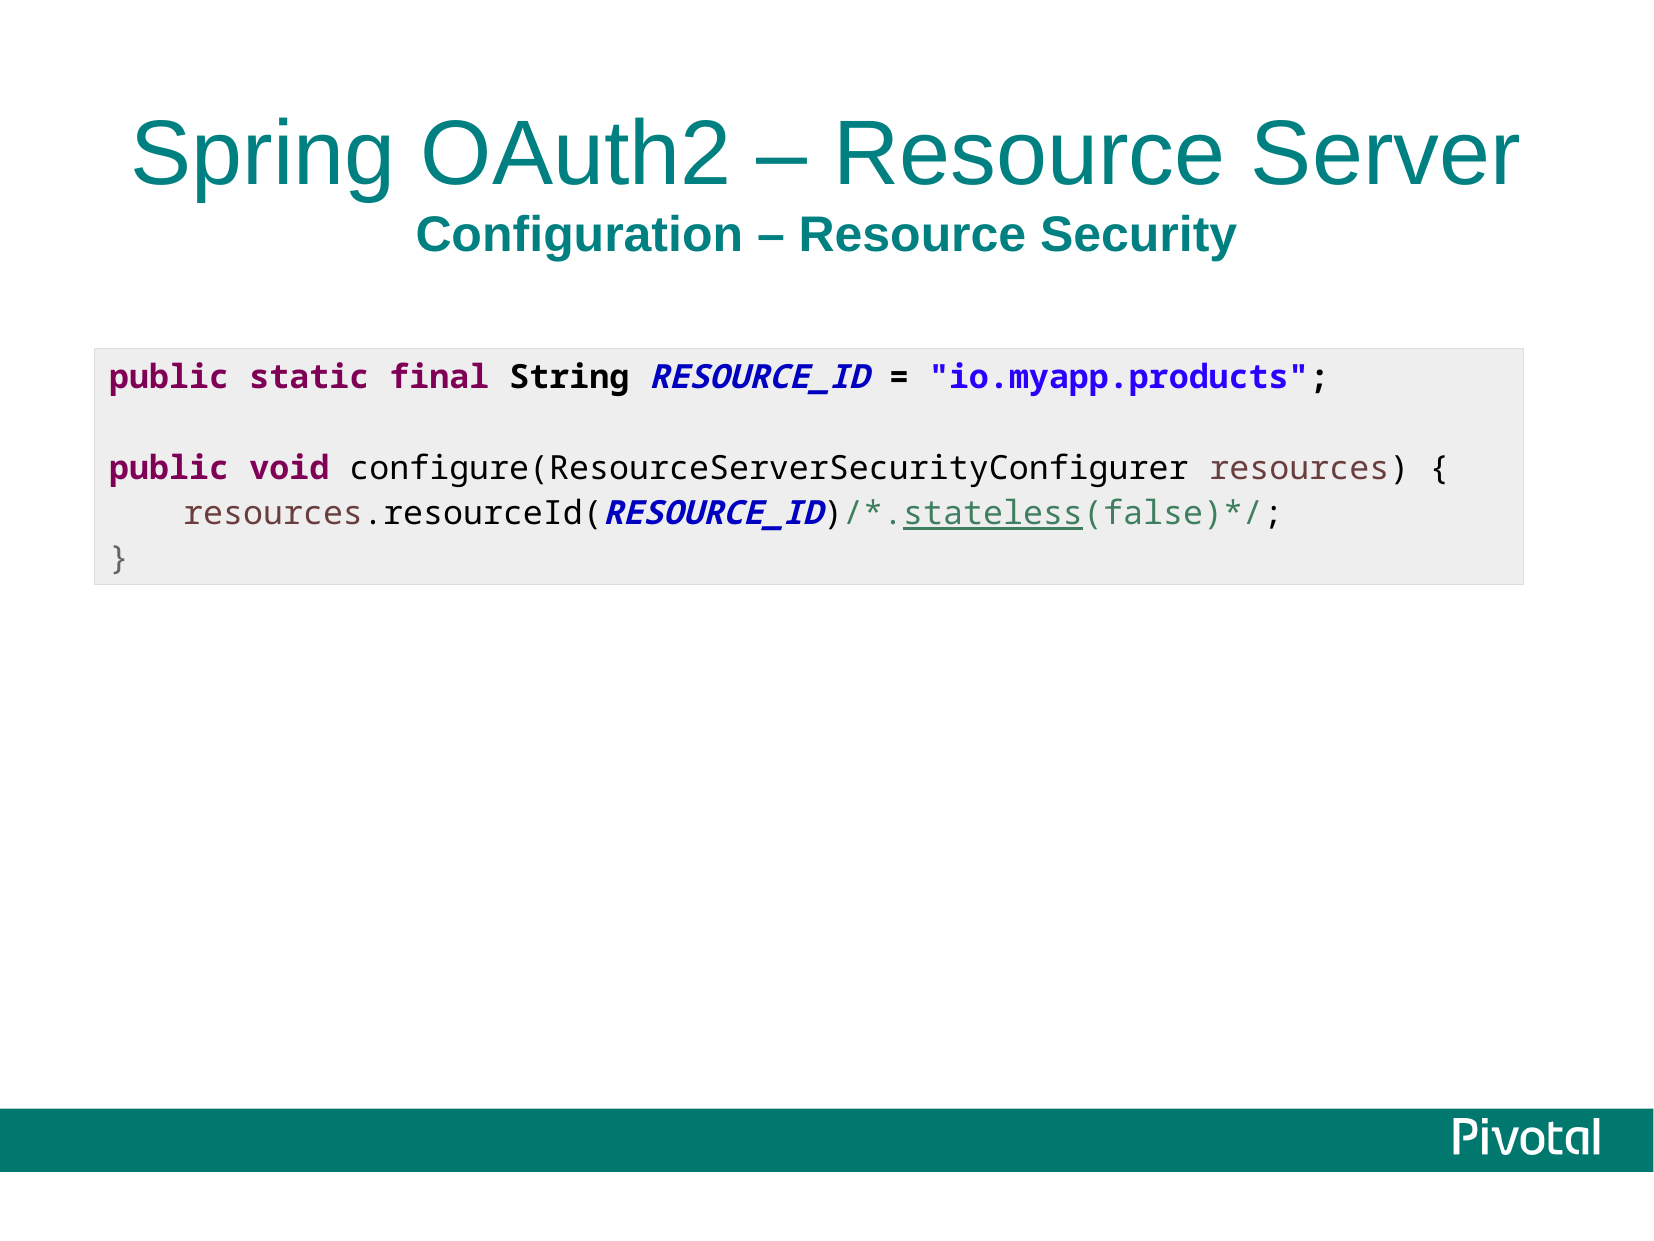

# Spring OAuth2 – Resource Server
Configuration – Resource Security
public static final String RESOURCE_ID = "io.myapp.products";
public void configure(ResourceServerSecurityConfigurer resources) {
	resources.resourceId(RESOURCE_ID)/*.stateless(false)*/;
}